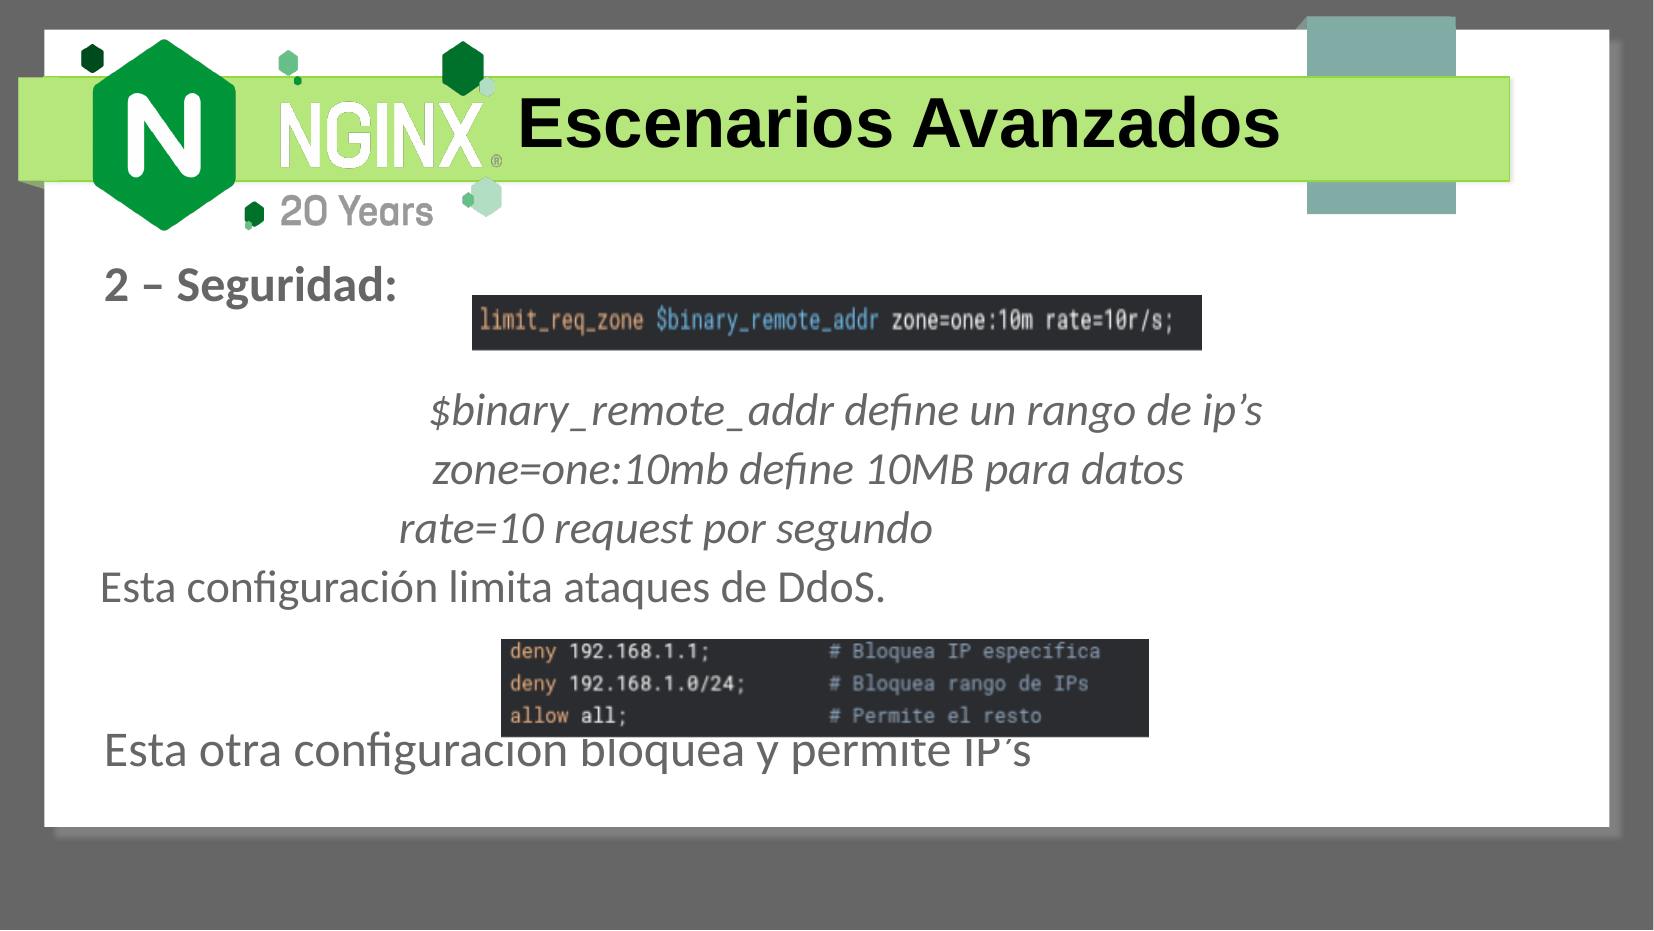

# Escenarios Avanzados
 2 – Seguridad:
					$binary_remote_addr define un rango de ip’s
				zone=one:10mb define 10MB para datos
 rate=10 request por segundo
 Esta configuración limita ataques de DdoS.
 Esta otra configuración bloquea y permite IP’s